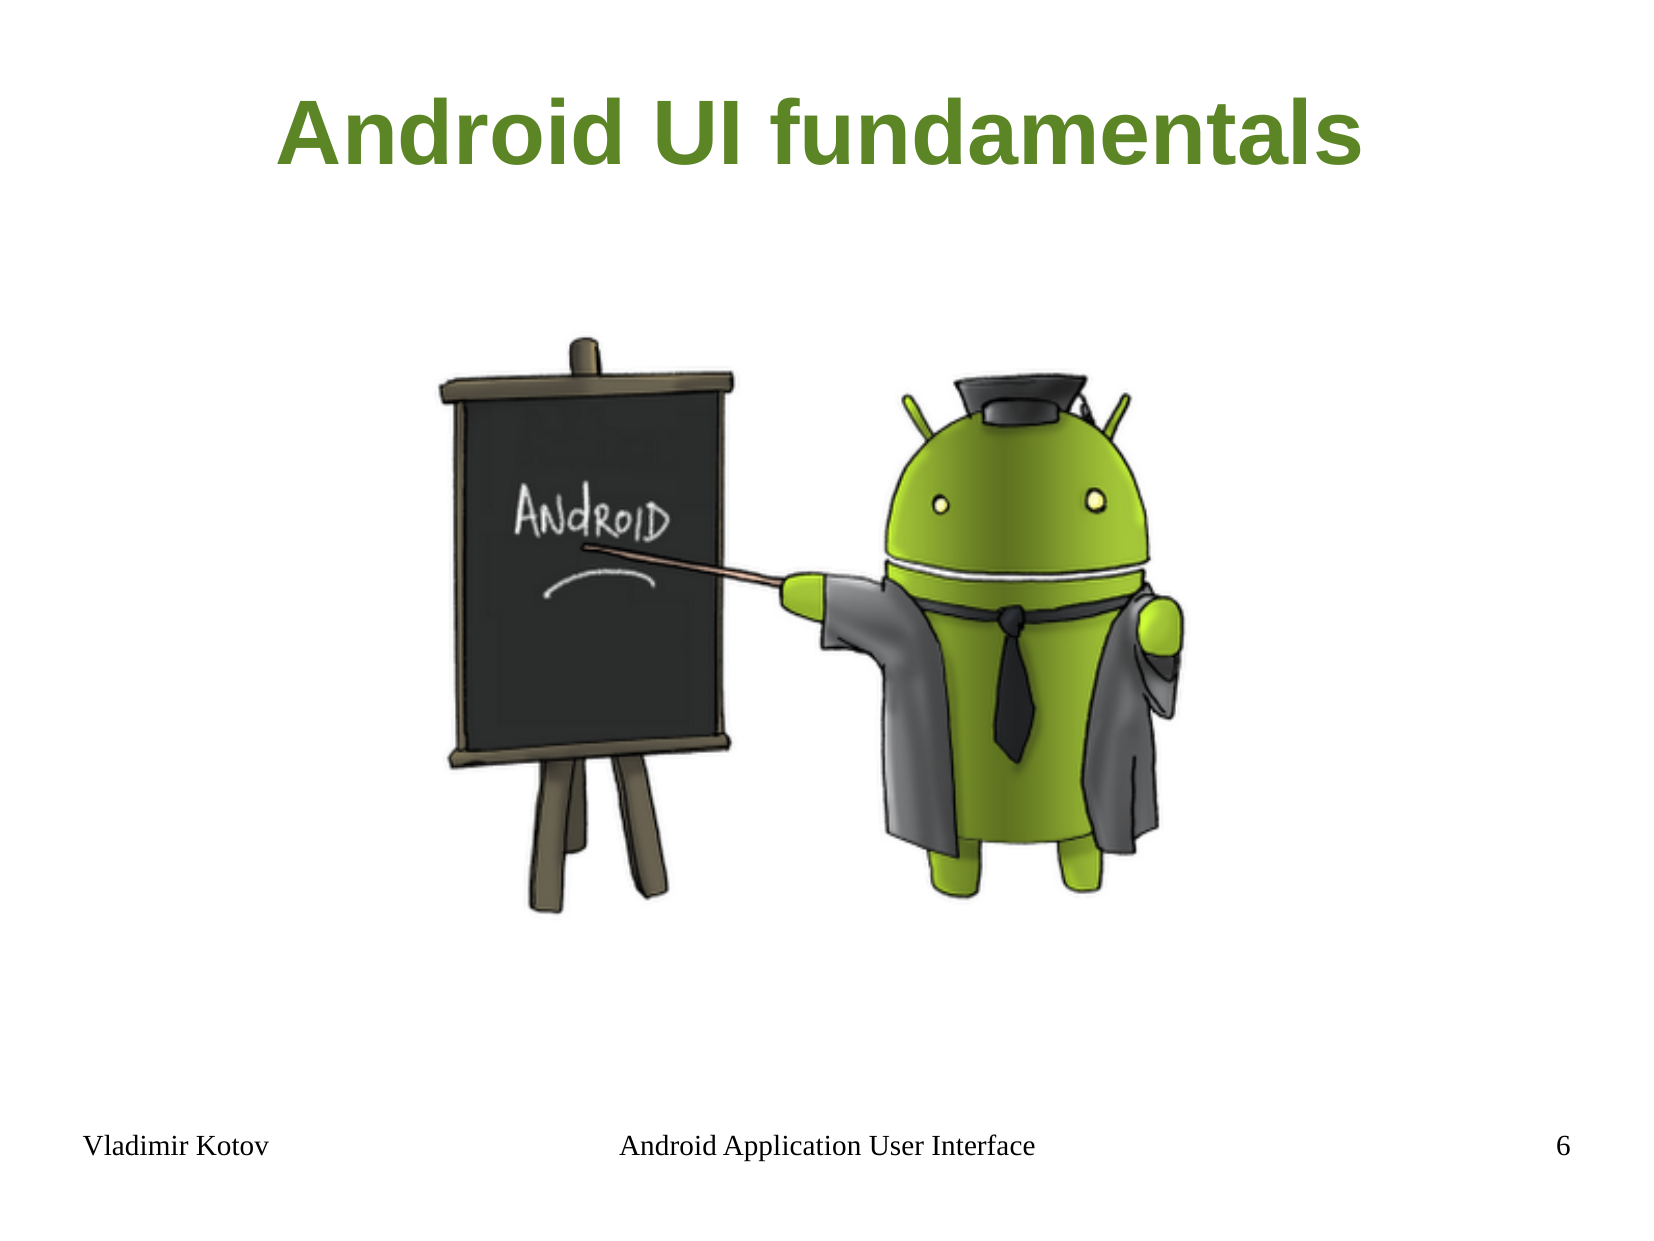

# Android UI fundamentals
Vladimir Kotov
Android Application User Interface
6